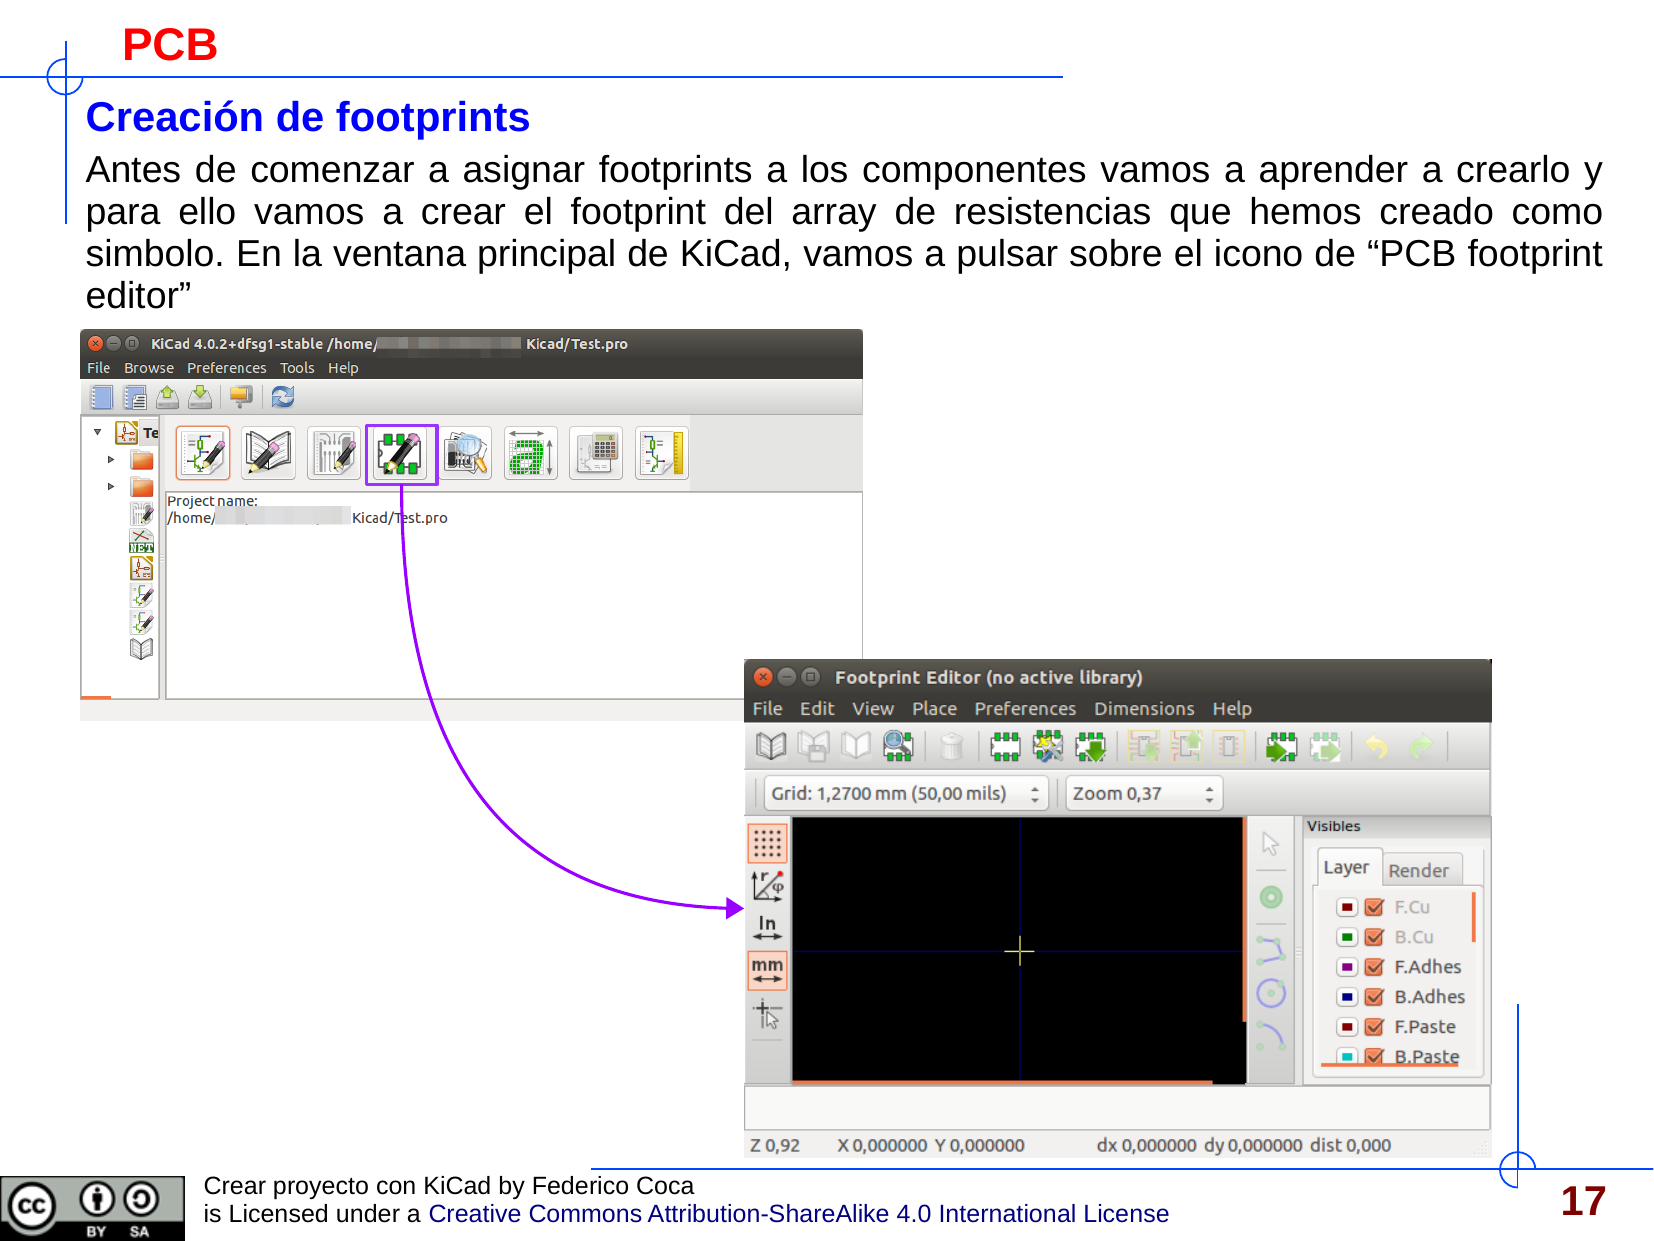

PCB
Creación de footprints
Antes de comenzar a asignar footprints a los componentes vamos a aprender a crearlo y para ello vamos a crear el footprint del array de resistencias que hemos creado como simbolo. En la ventana principal de KiCad, vamos a pulsar sobre el icono de “PCB footprint editor”
Crear proyecto con KiCad by Federico Coca
is Licensed under a Creative Commons Attribution-ShareAlike 4.0 International License